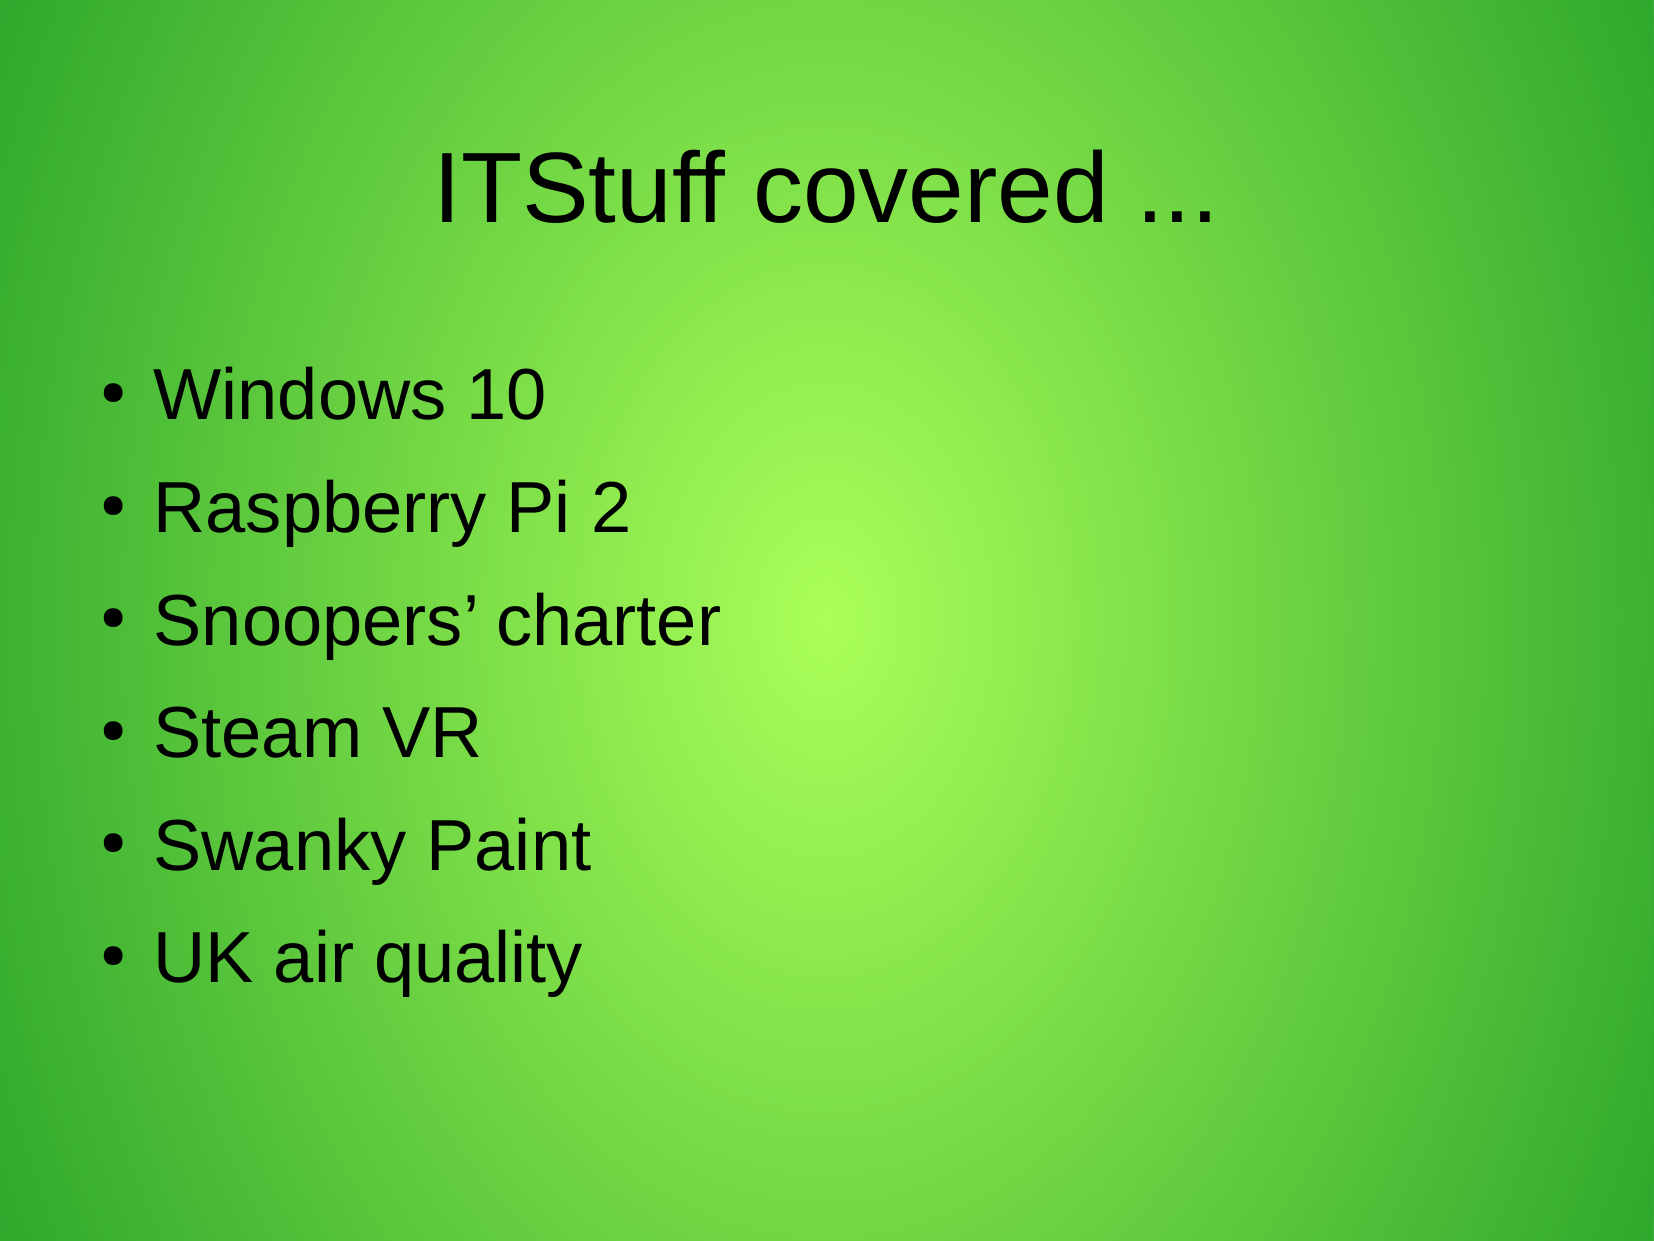

# ITStuff covered ...
Windows 10
Raspberry Pi 2
Snoopers’ charter
Steam VR
Swanky Paint
UK air quality